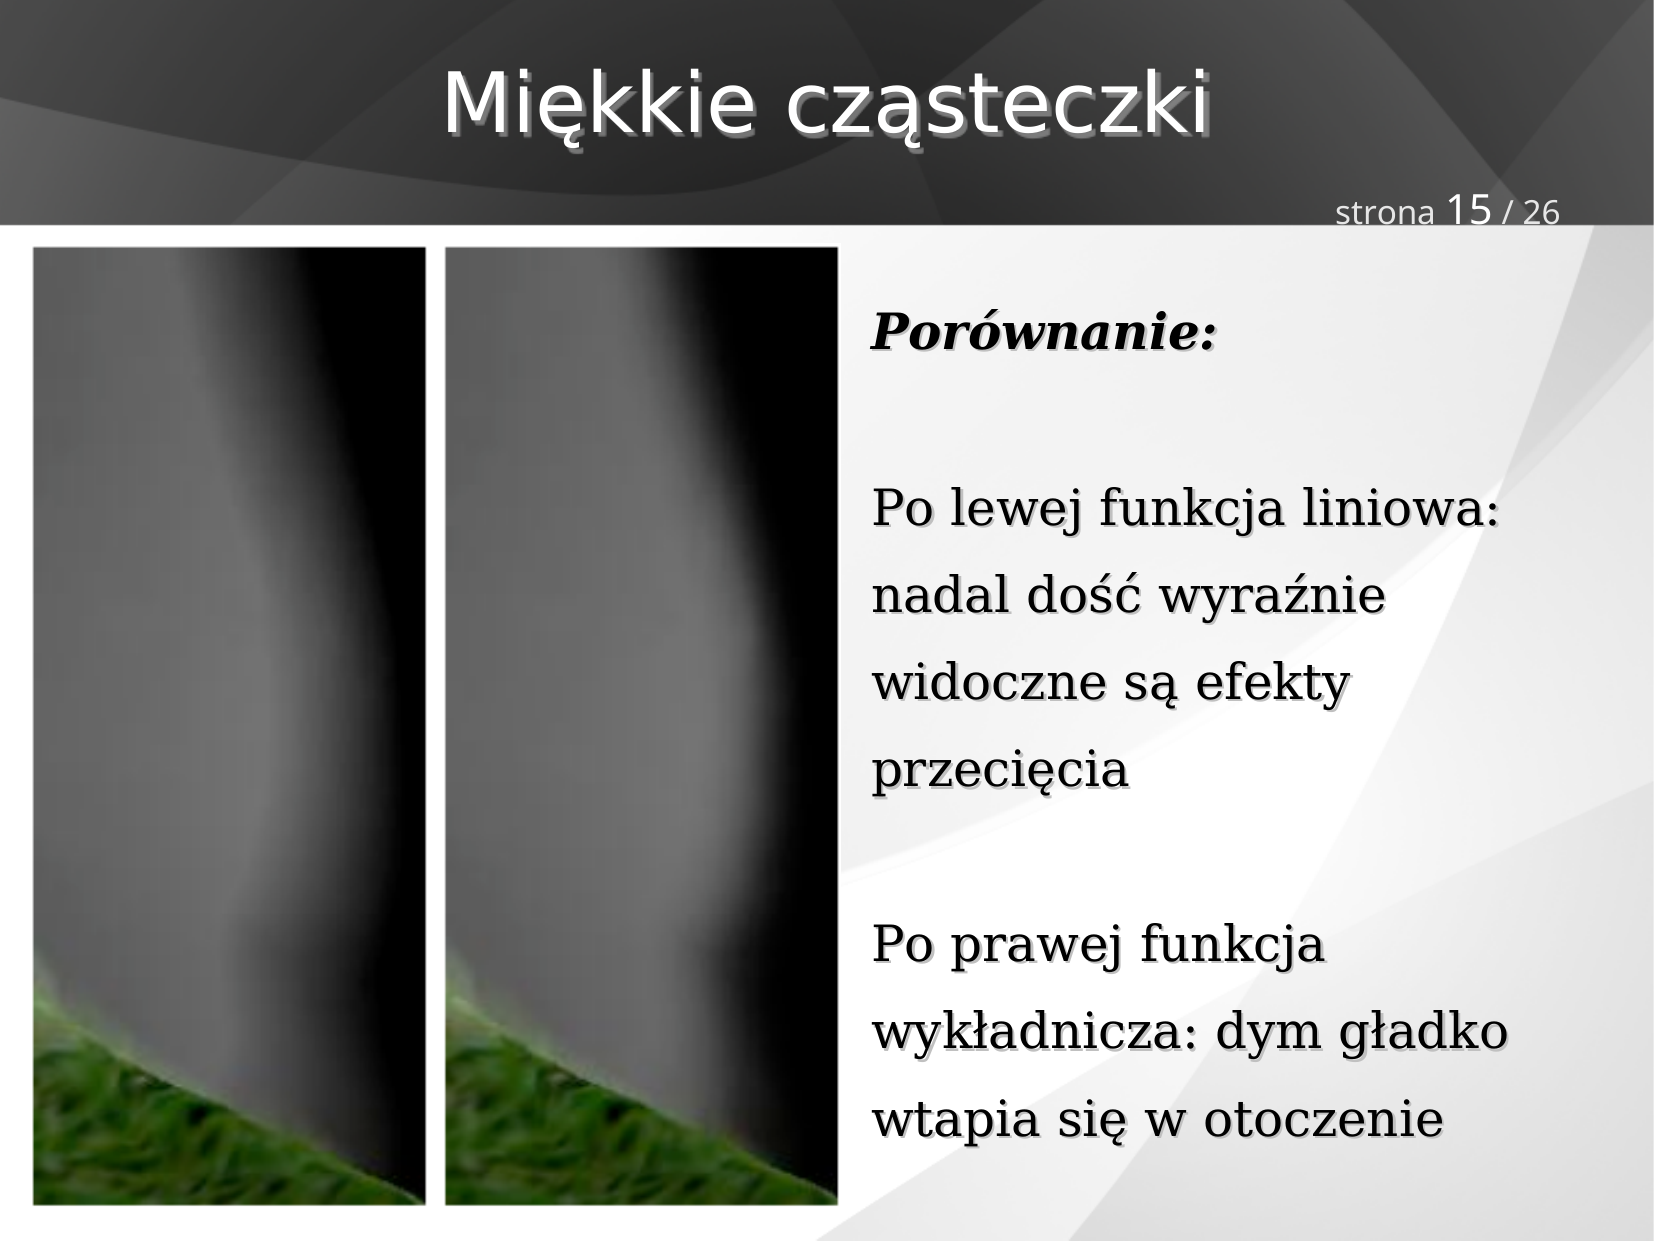

# Miękkie cząsteczki
strona / 26
Porównanie:
Po lewej funkcja liniowa:
nadal dość wyraźnie widoczne są efekty przecięcia
Po prawej funkcja wykładnicza: dym gładko wtapia się w otoczenie